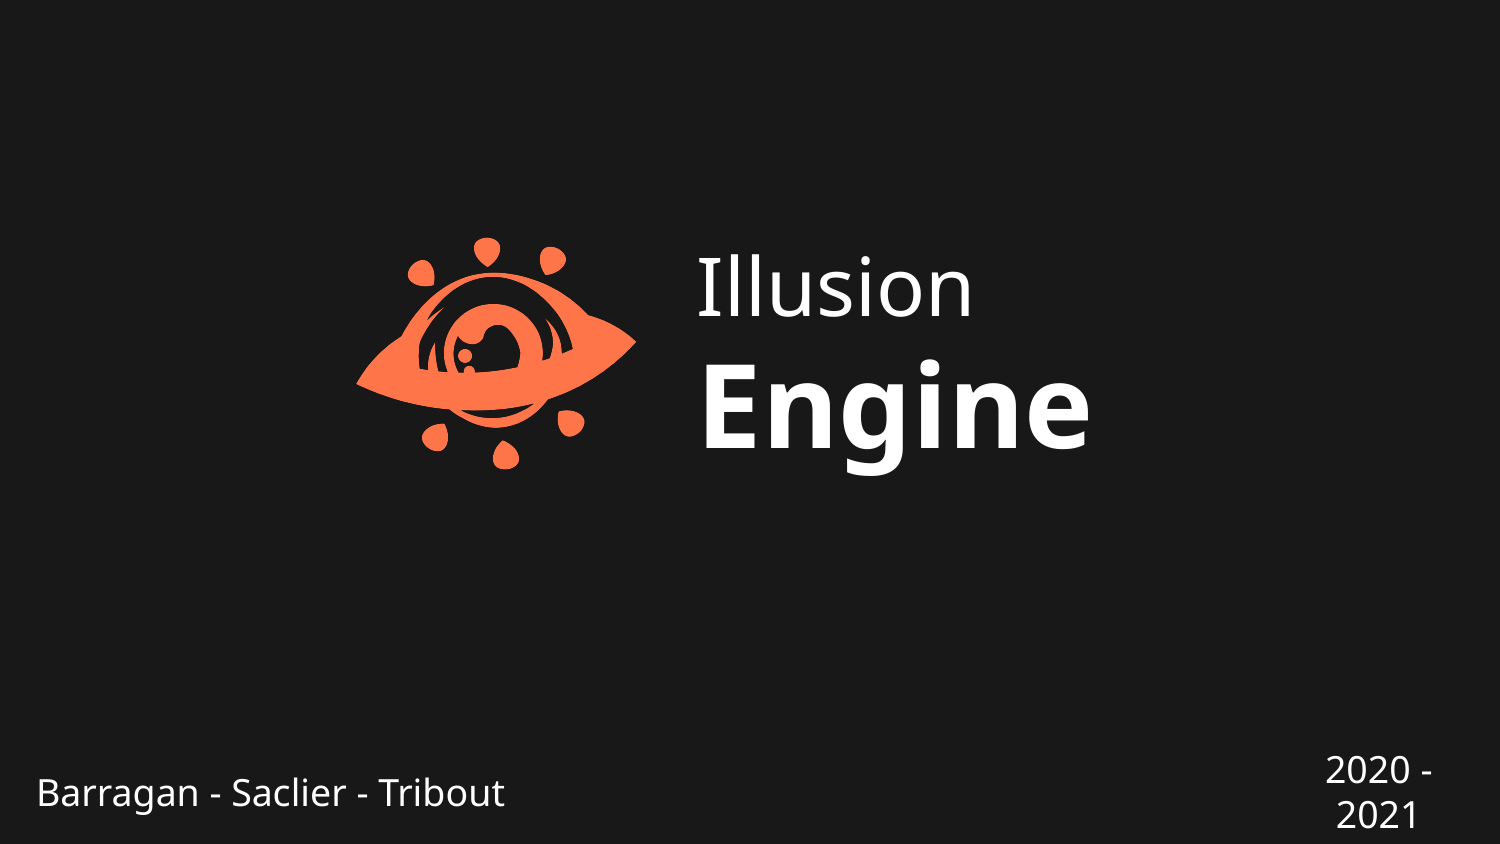

# Illusion Engine
Barragan - Saclier - Tribout
2020 - 2021